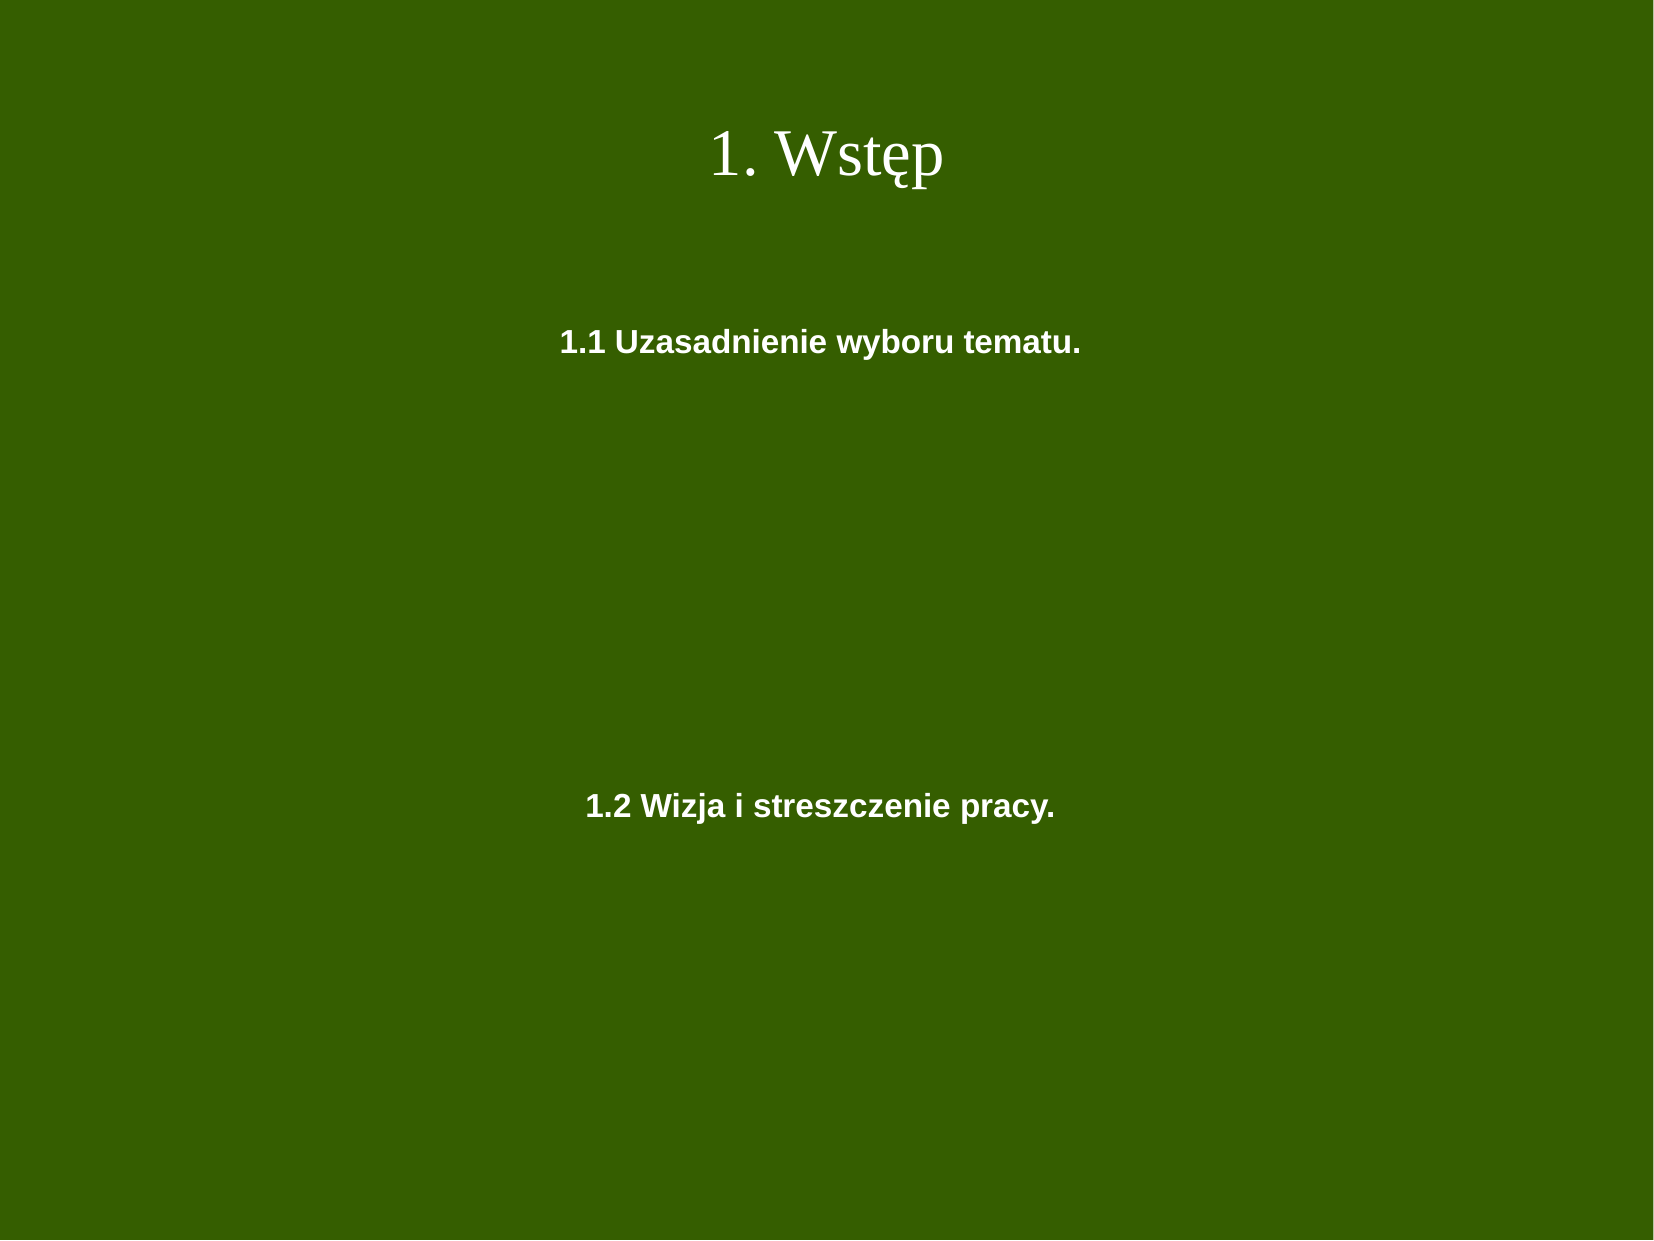

# 1. Wstęp
1.1 Uzasadnienie wyboru tematu.
1.2 Wizja i streszczenie pracy.